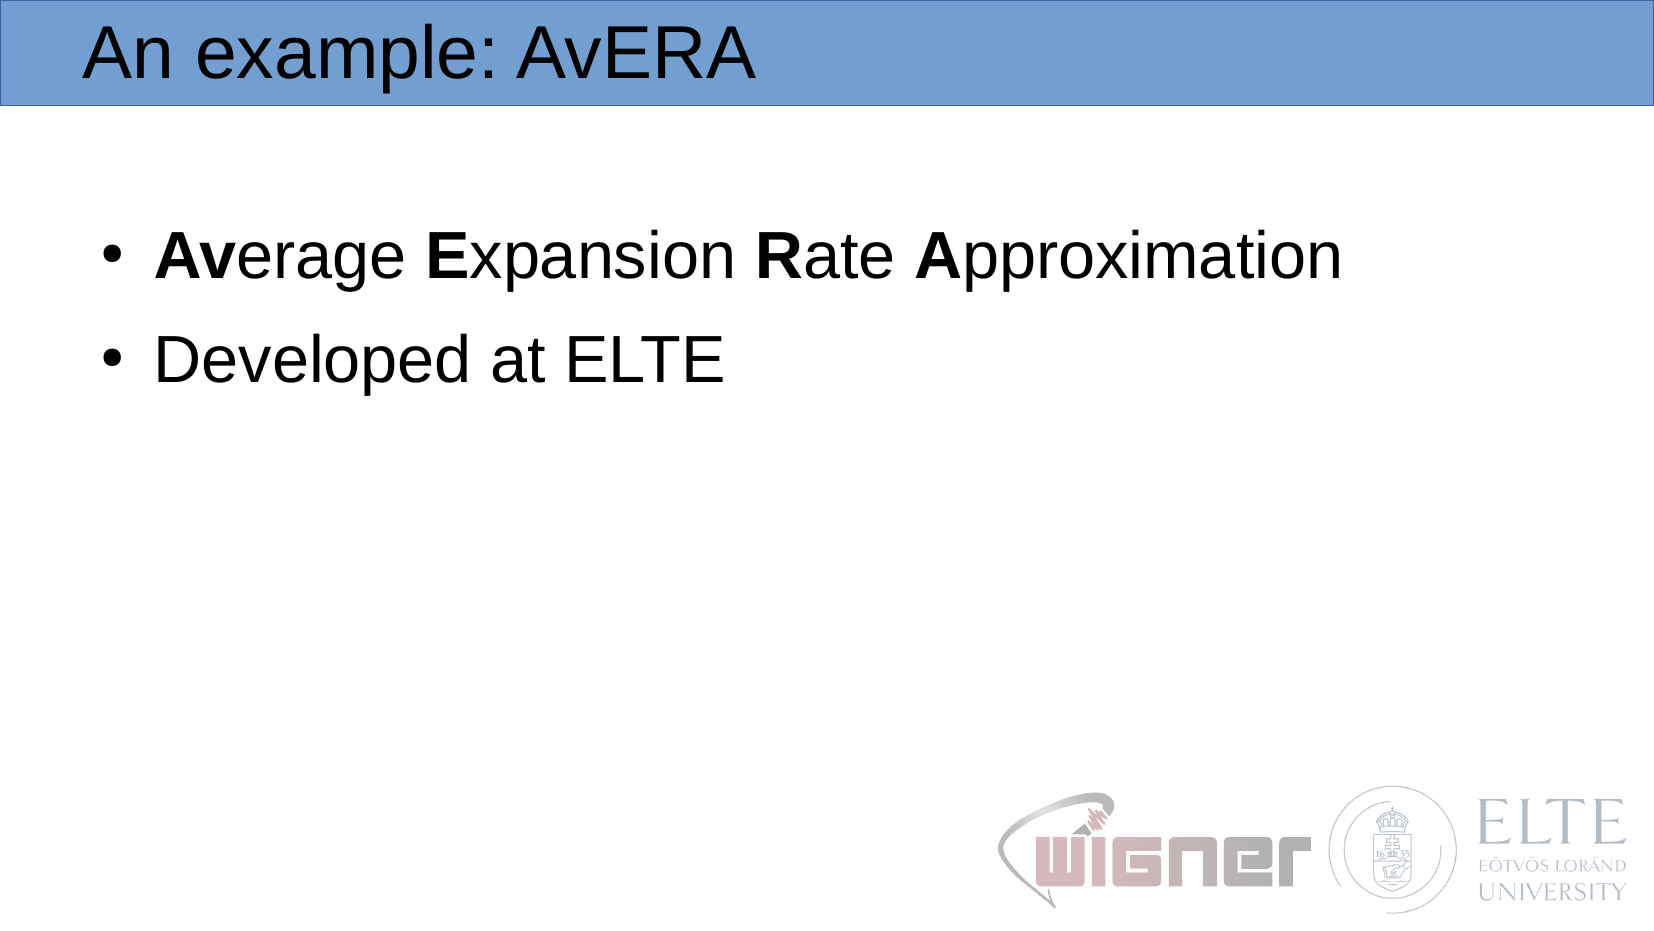

# An example: AvERA
Average Expansion Rate Approximation
Developed at ELTE